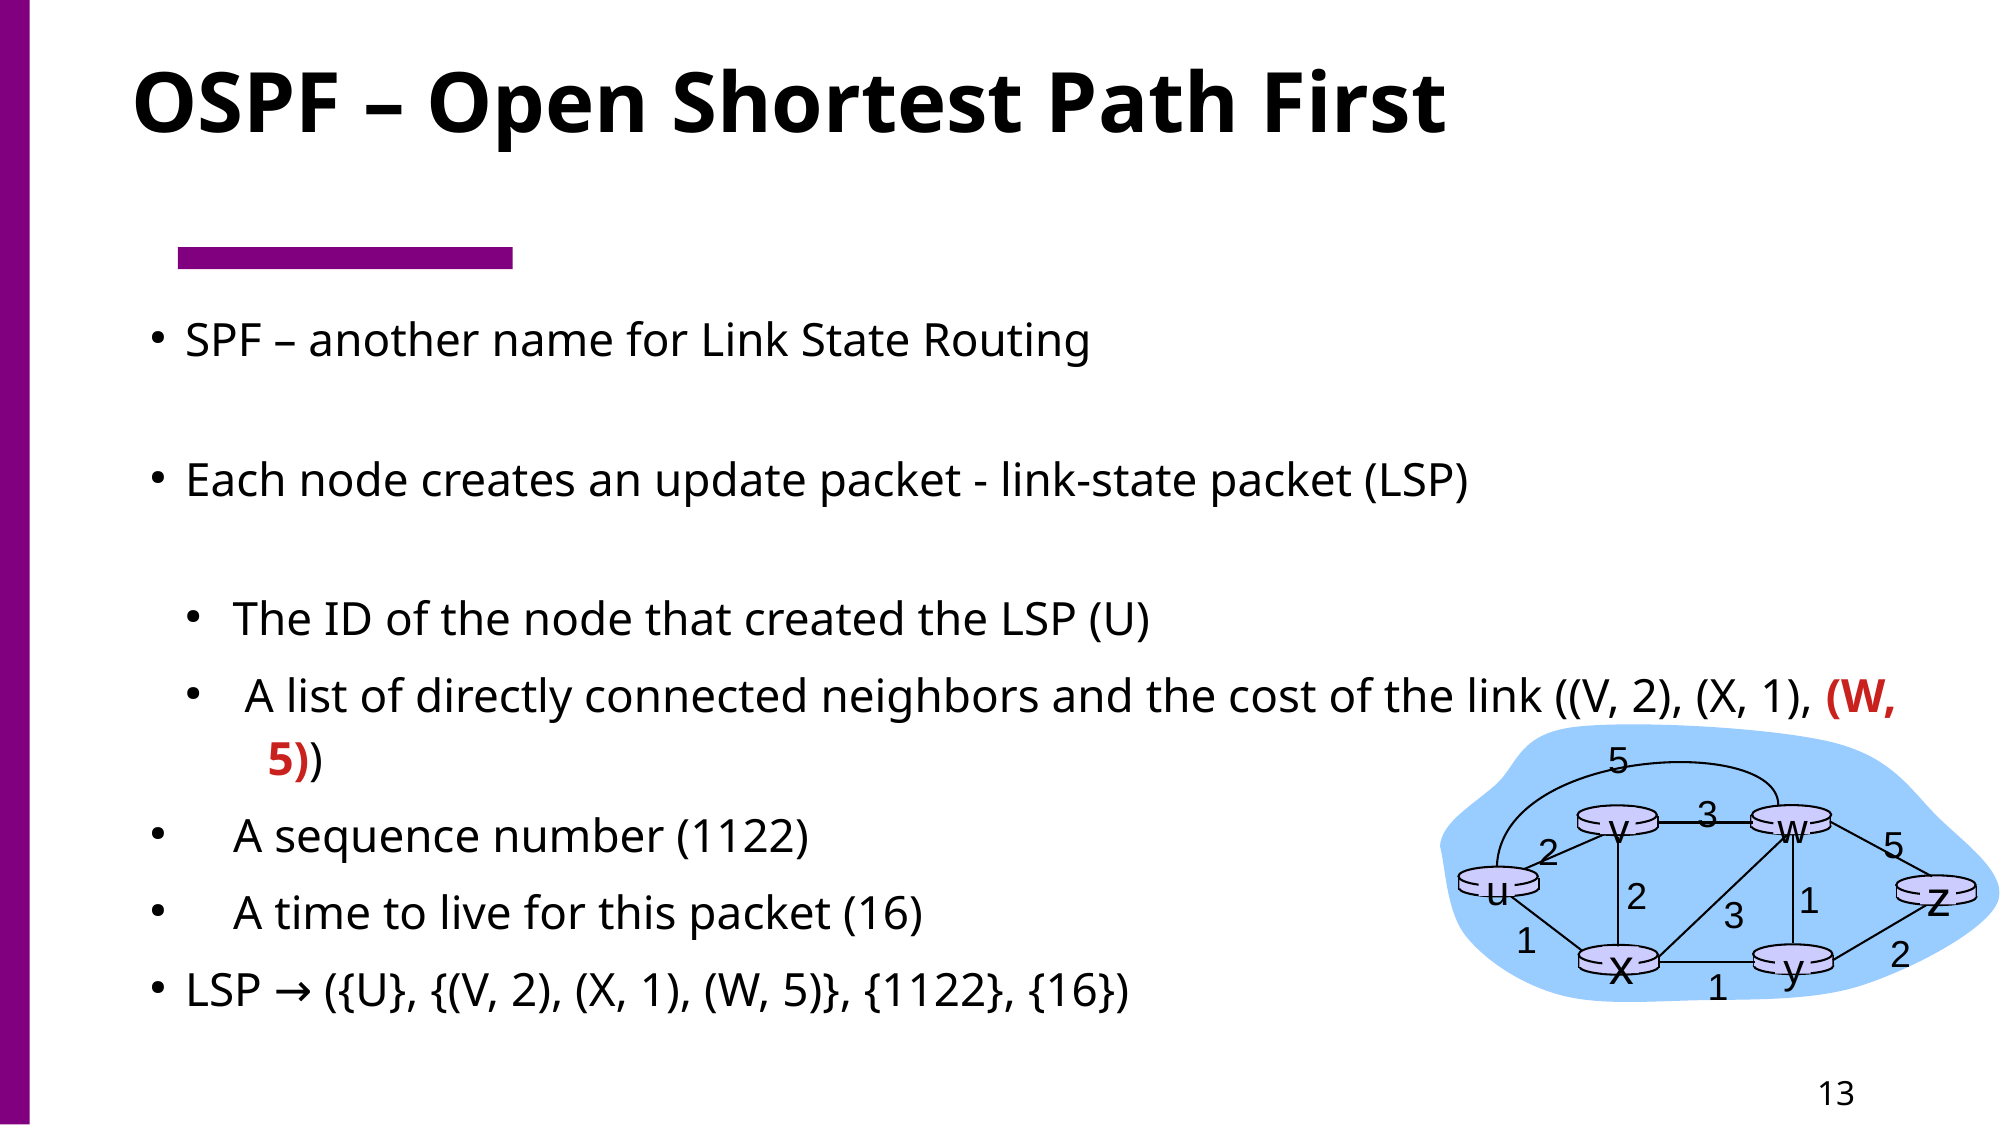

# OSPF – Open Shortest Path First
SPF – another name for Link State Routing
Each node creates an update packet - link-state packet (LSP)
 The ID of the node that created the LSP (U)
 A list of directly connected neighbors and the cost of the link ((V, 2), (X, 1), (W, 5))
 A sequence number (1122)
 A time to live for this packet (16)
LSP → ({U}, {(V, 2), (X, 1), (W, 5)}, {1122}, {16})
5
3
v
w
5
2
u
z
2
1
3
1
2
x
y
1